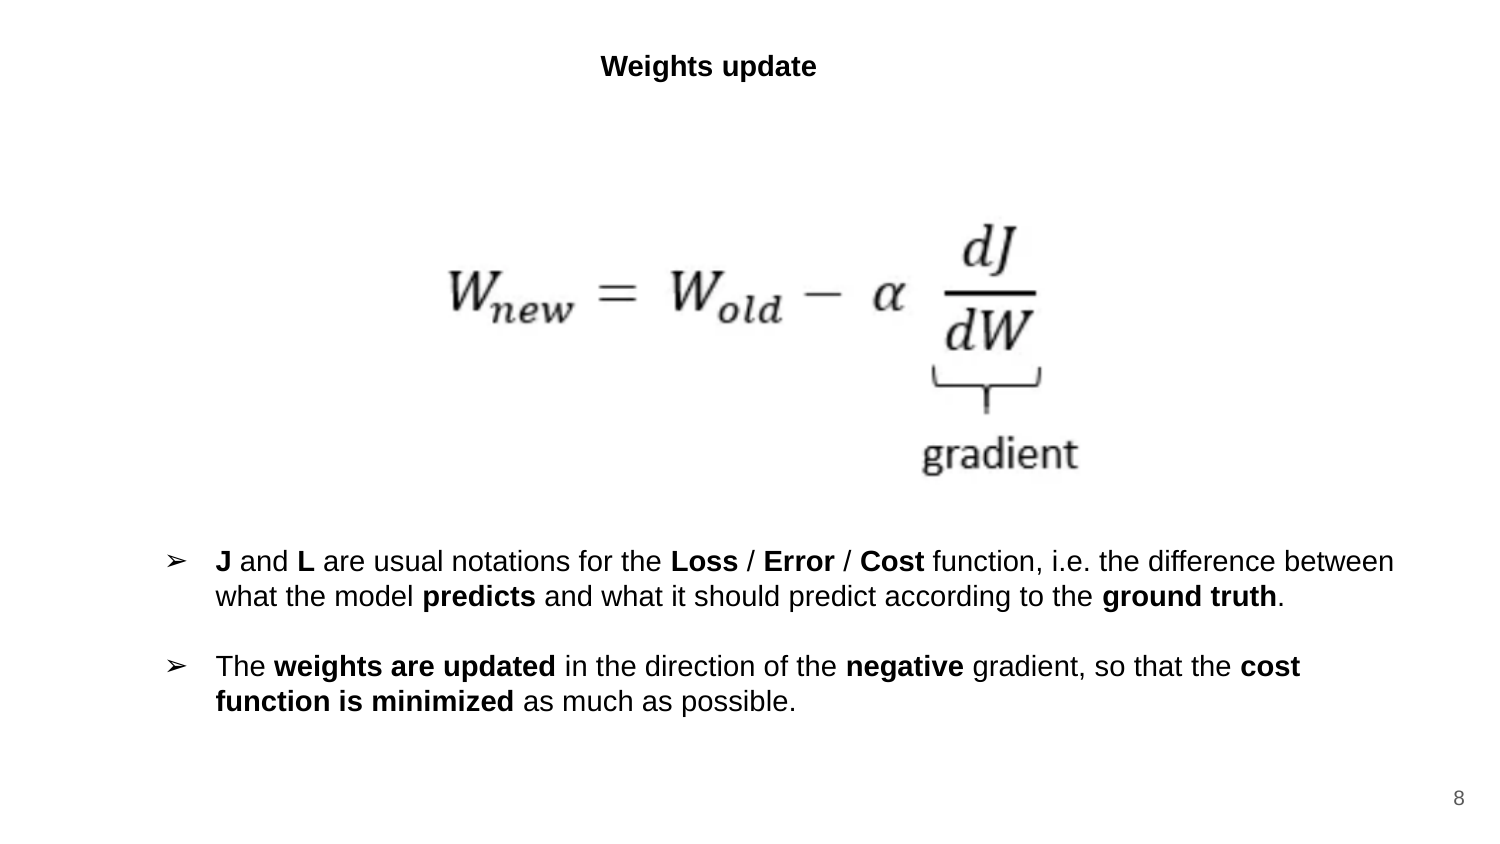

Weights update
J and L are usual notations for the Loss / Error / Cost function, i.e. the difference between what the model predicts and what it should predict according to the ground truth.
The weights are updated in the direction of the negative gradient, so that the cost function is minimized as much as possible.